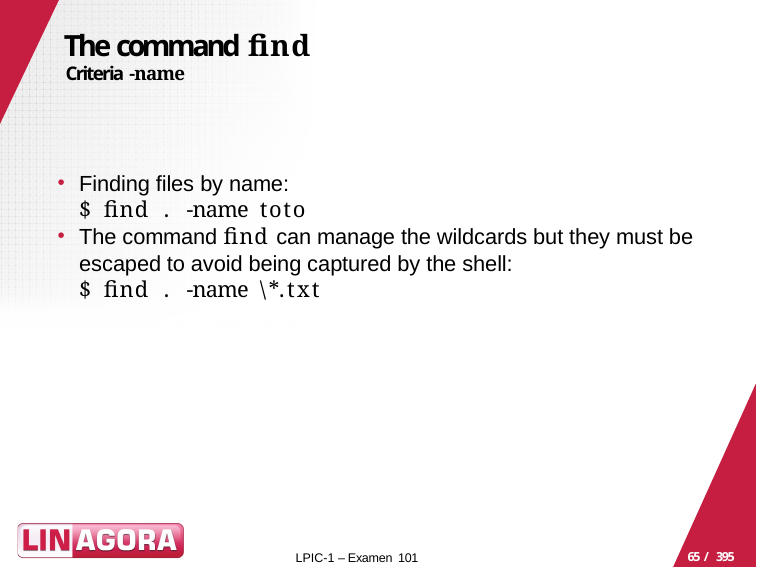

The command find
Criteria -name
Finding files by name:
$ find . -name toto
The command find can manage the wildcards but they must be escaped to avoid being captured by the shell:
$ find . -name \*.txt
LPIC-1 – Examen 101